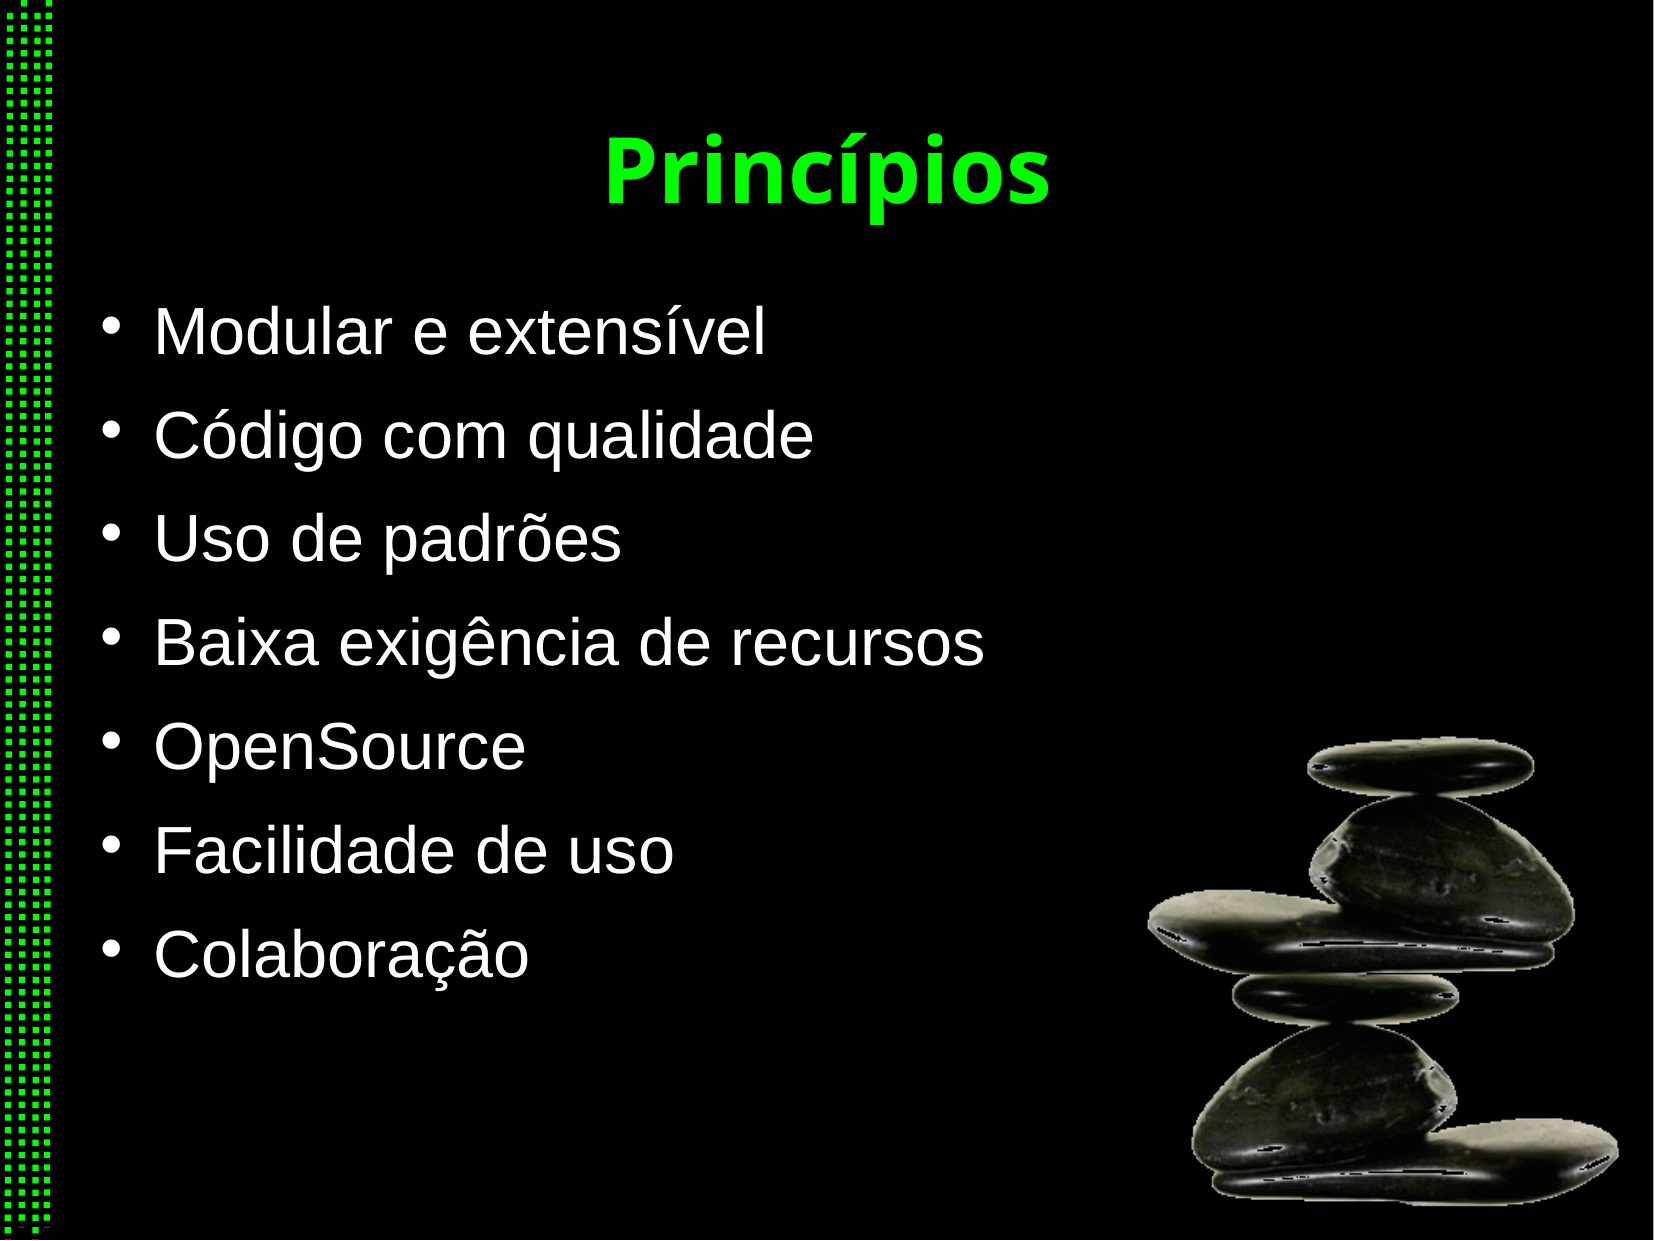

# Princípios
Modular e extensível
Código com qualidade
Uso de padrões
Baixa exigência de recursos
OpenSource
Facilidade de uso
Colaboração